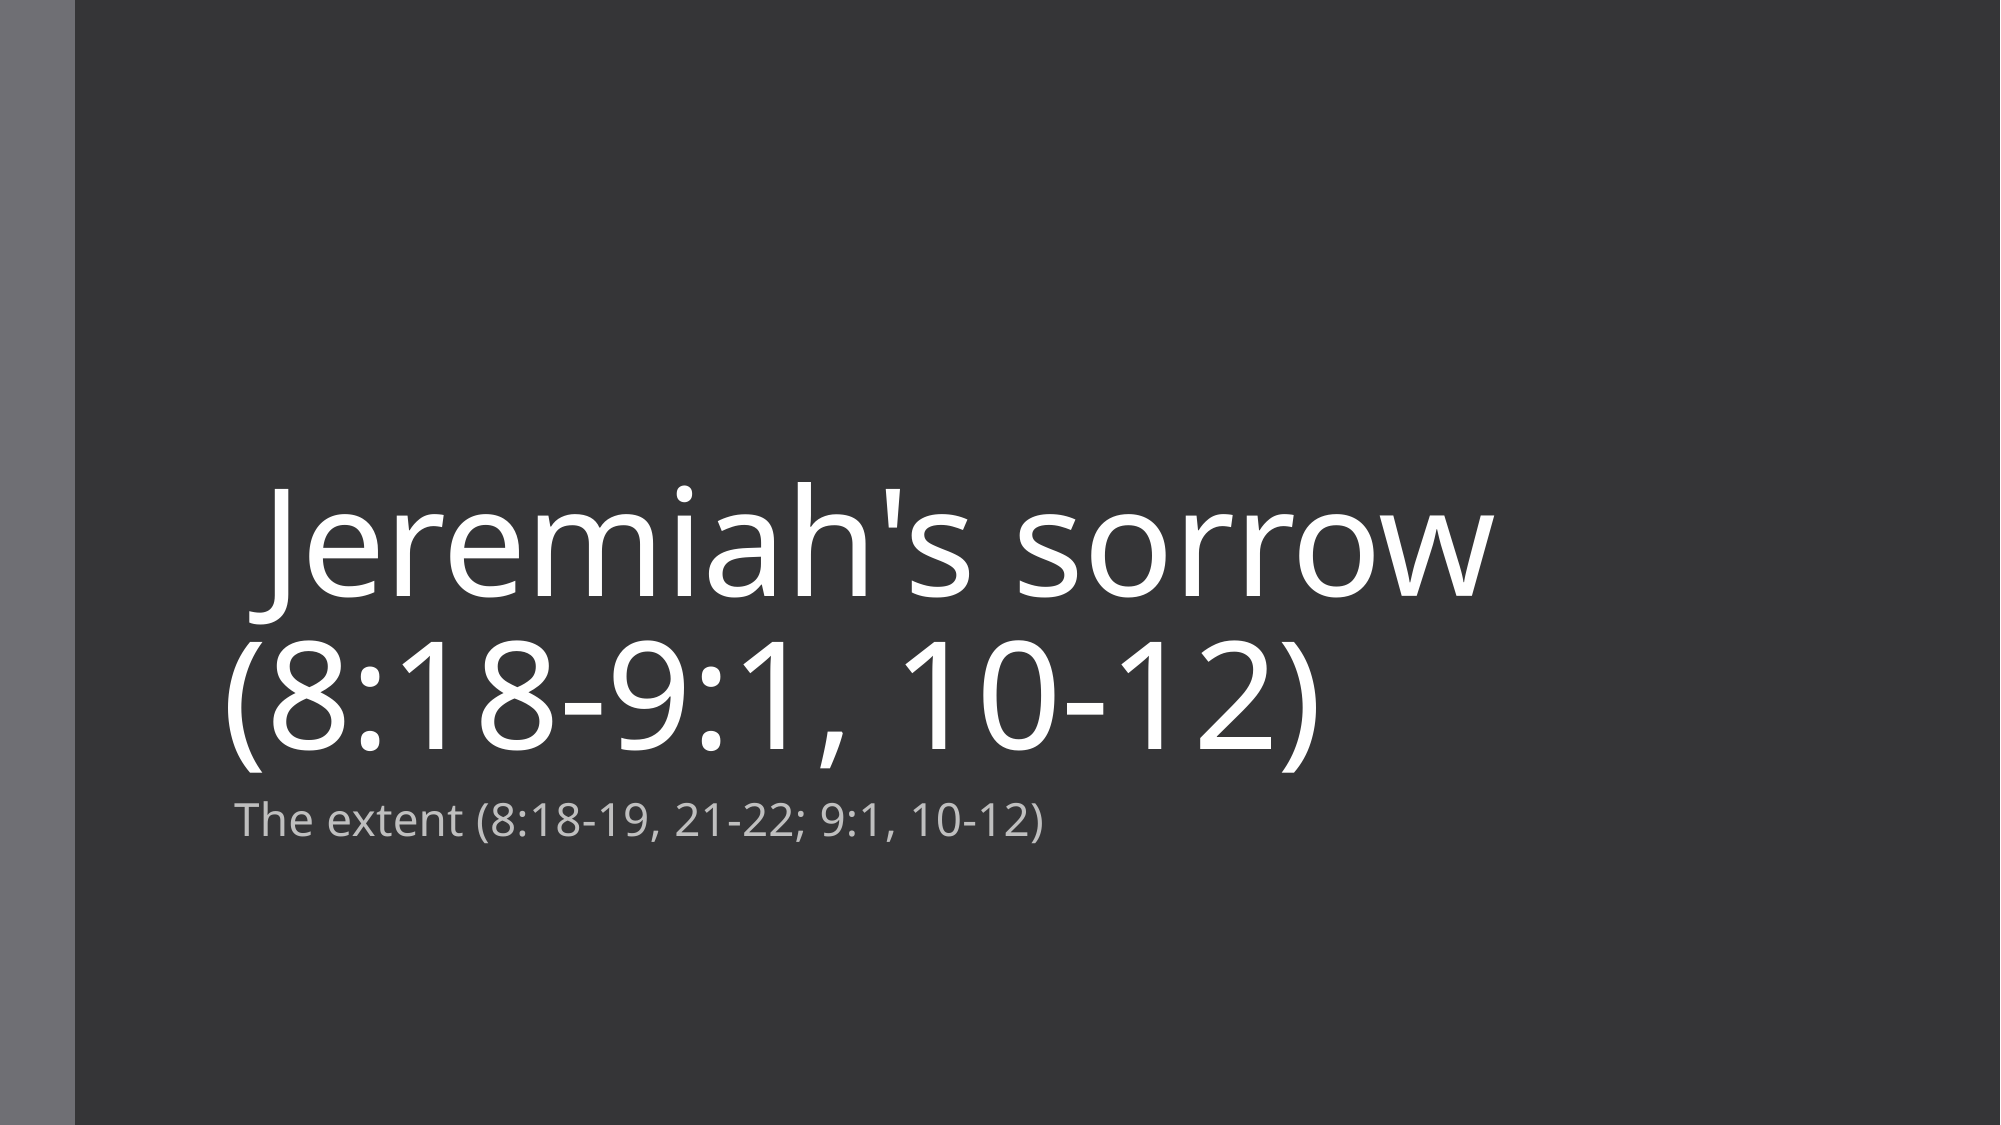

# Jeremiah's sorrow (8:18-9:1, 10-12)
 The extent (8:18-19, 21-22; 9:1, 10-12)